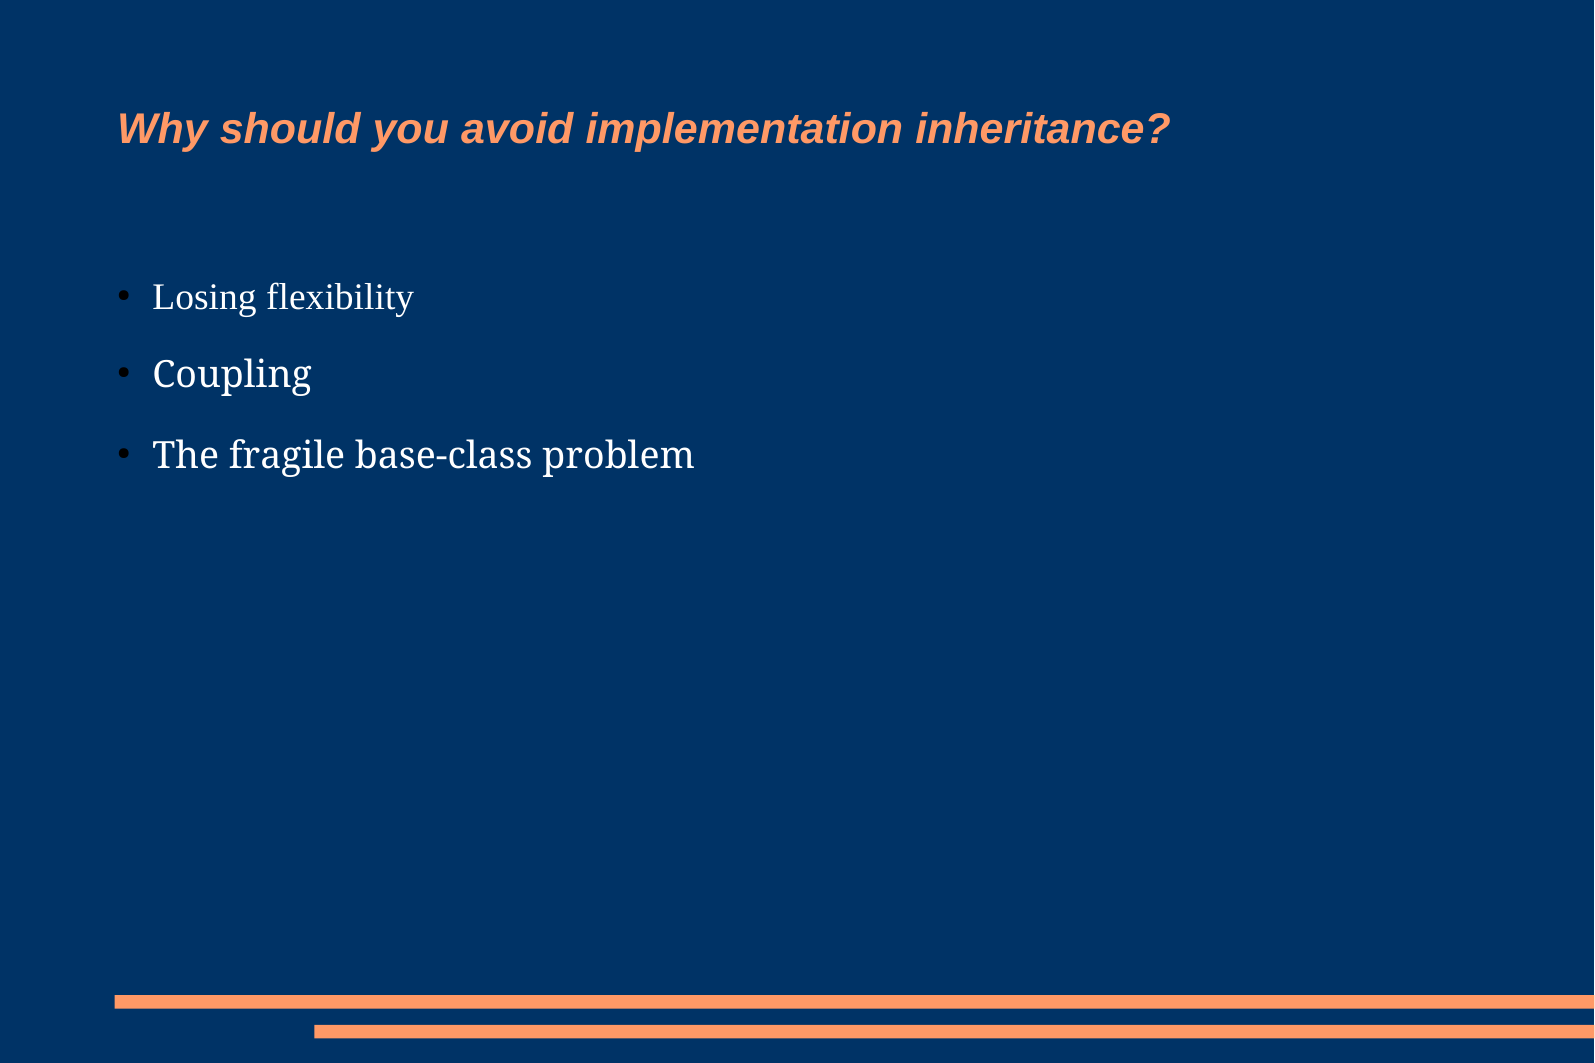

# Why should you avoid implementation inheritance?
Losing flexibility
Coupling
The fragile base-class problem